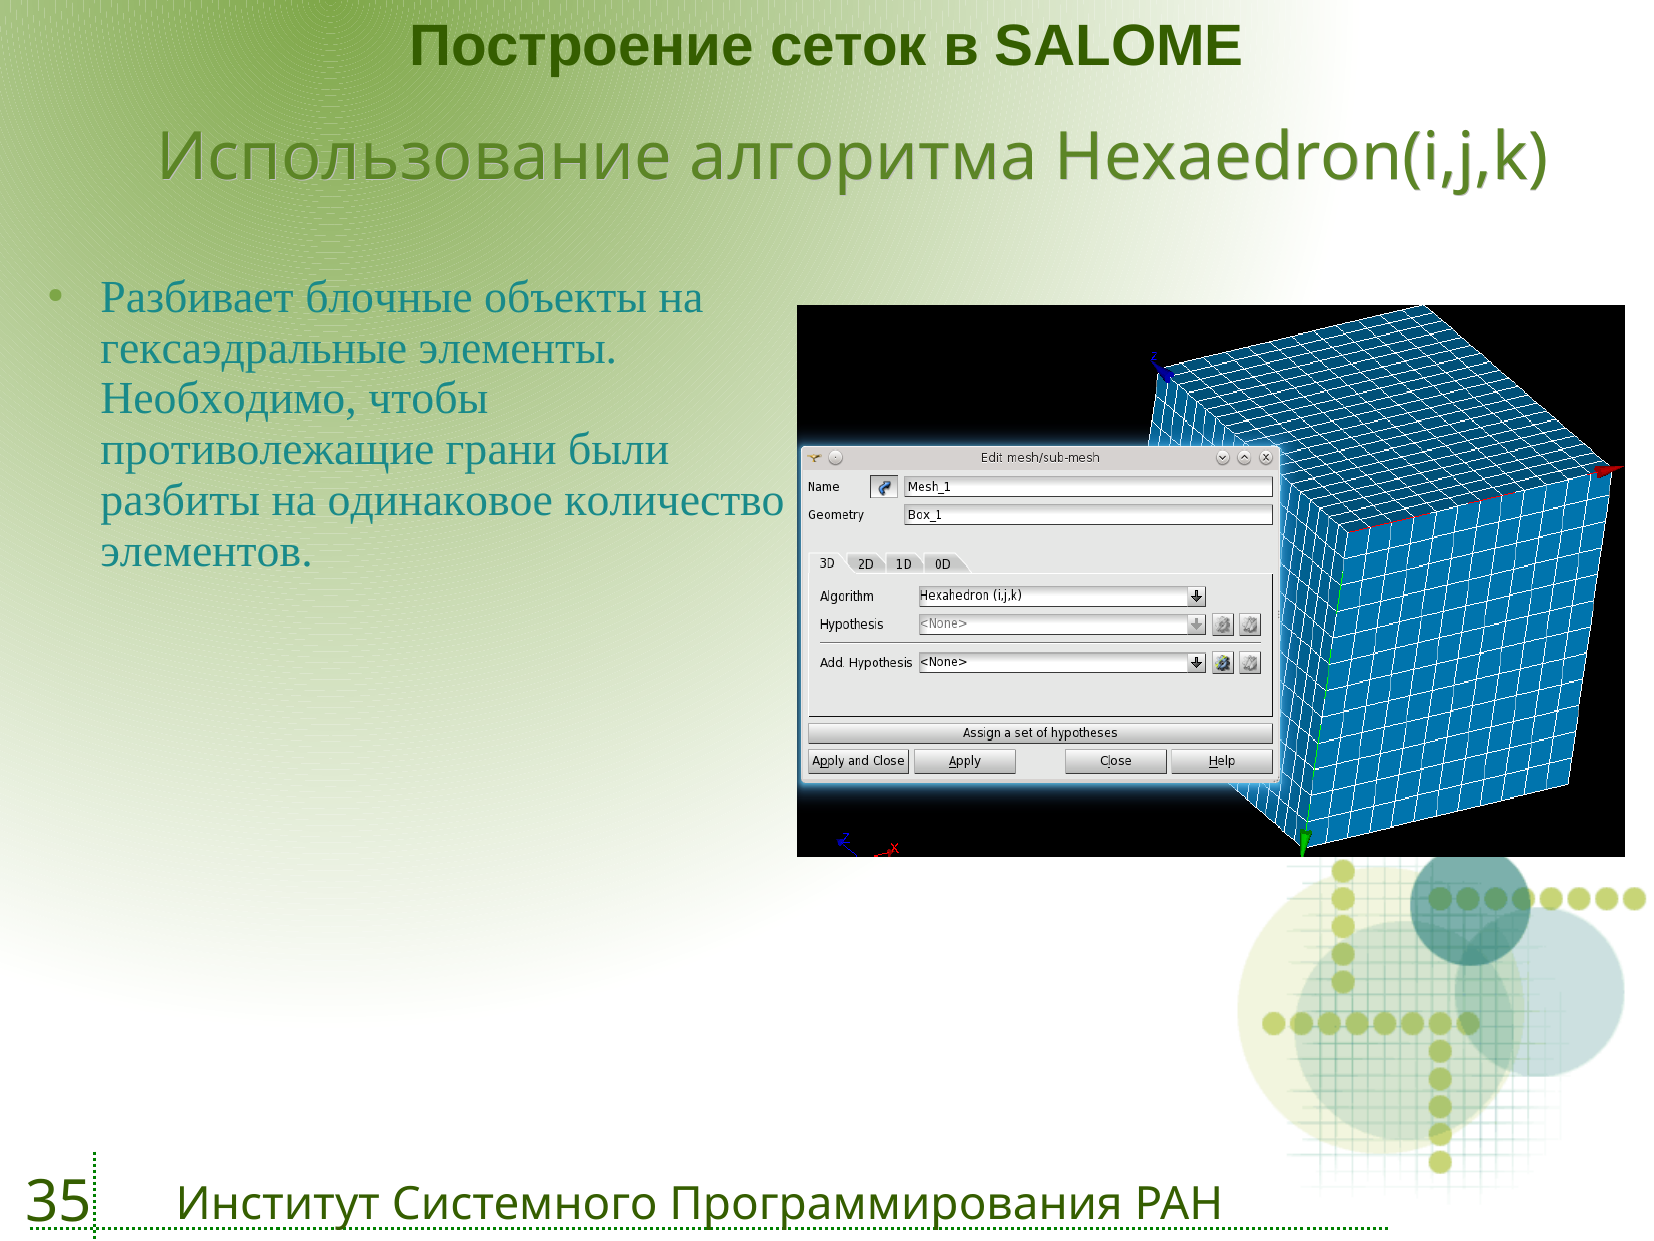

# Использование алгоритма Hexaedron(i,j,k)
Разбивает блочные объекты на гексаэдральные элементы. Необходимо, чтобы противолежащие грани были разбиты на одинаковое количество элементов.